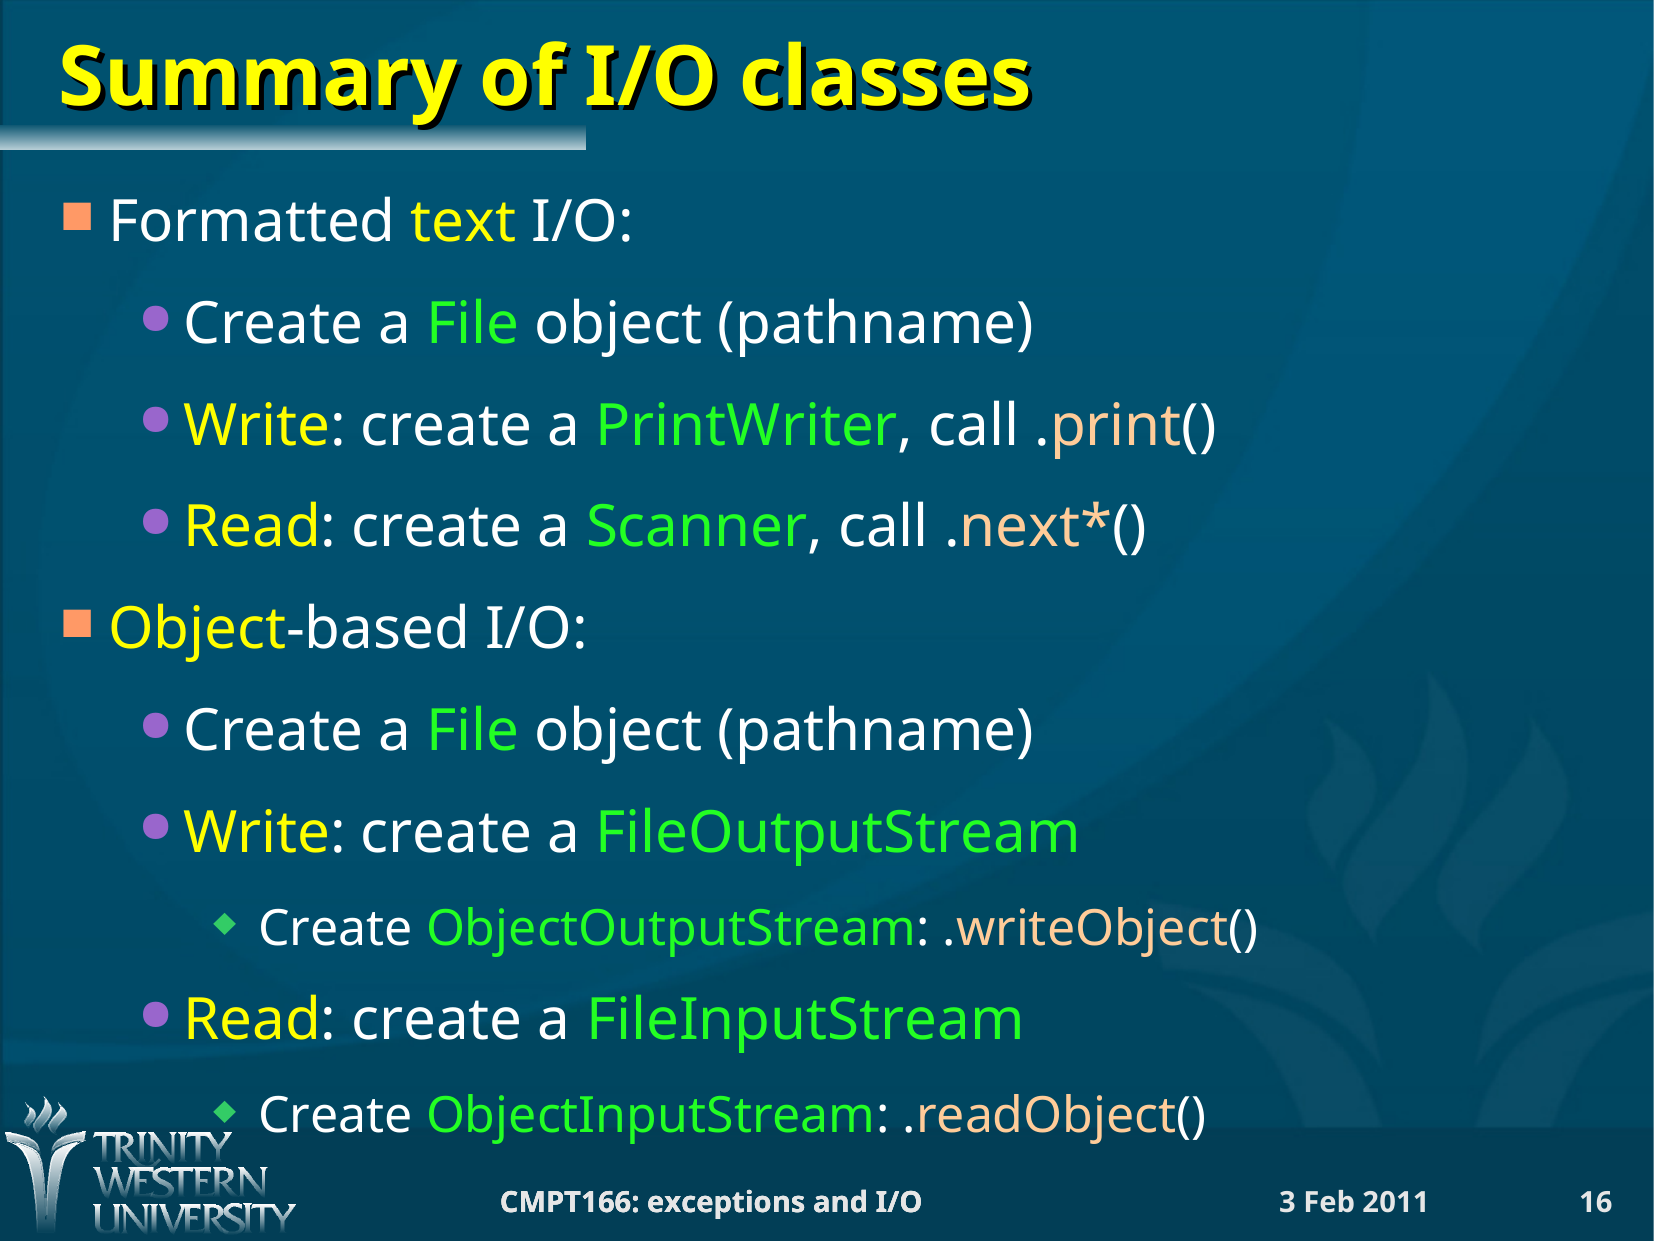

# Summary of I/O classes
Formatted text I/O:
Create a File object (pathname)
Write: create a PrintWriter, call .print()
Read: create a Scanner, call .next*()
Object-based I/O:
Create a File object (pathname)
Write: create a FileOutputStream
Create ObjectOutputStream: .writeObject()
Read: create a FileInputStream
Create ObjectInputStream: .readObject()
CMPT166: exceptions and I/O
3 Feb 2011
16